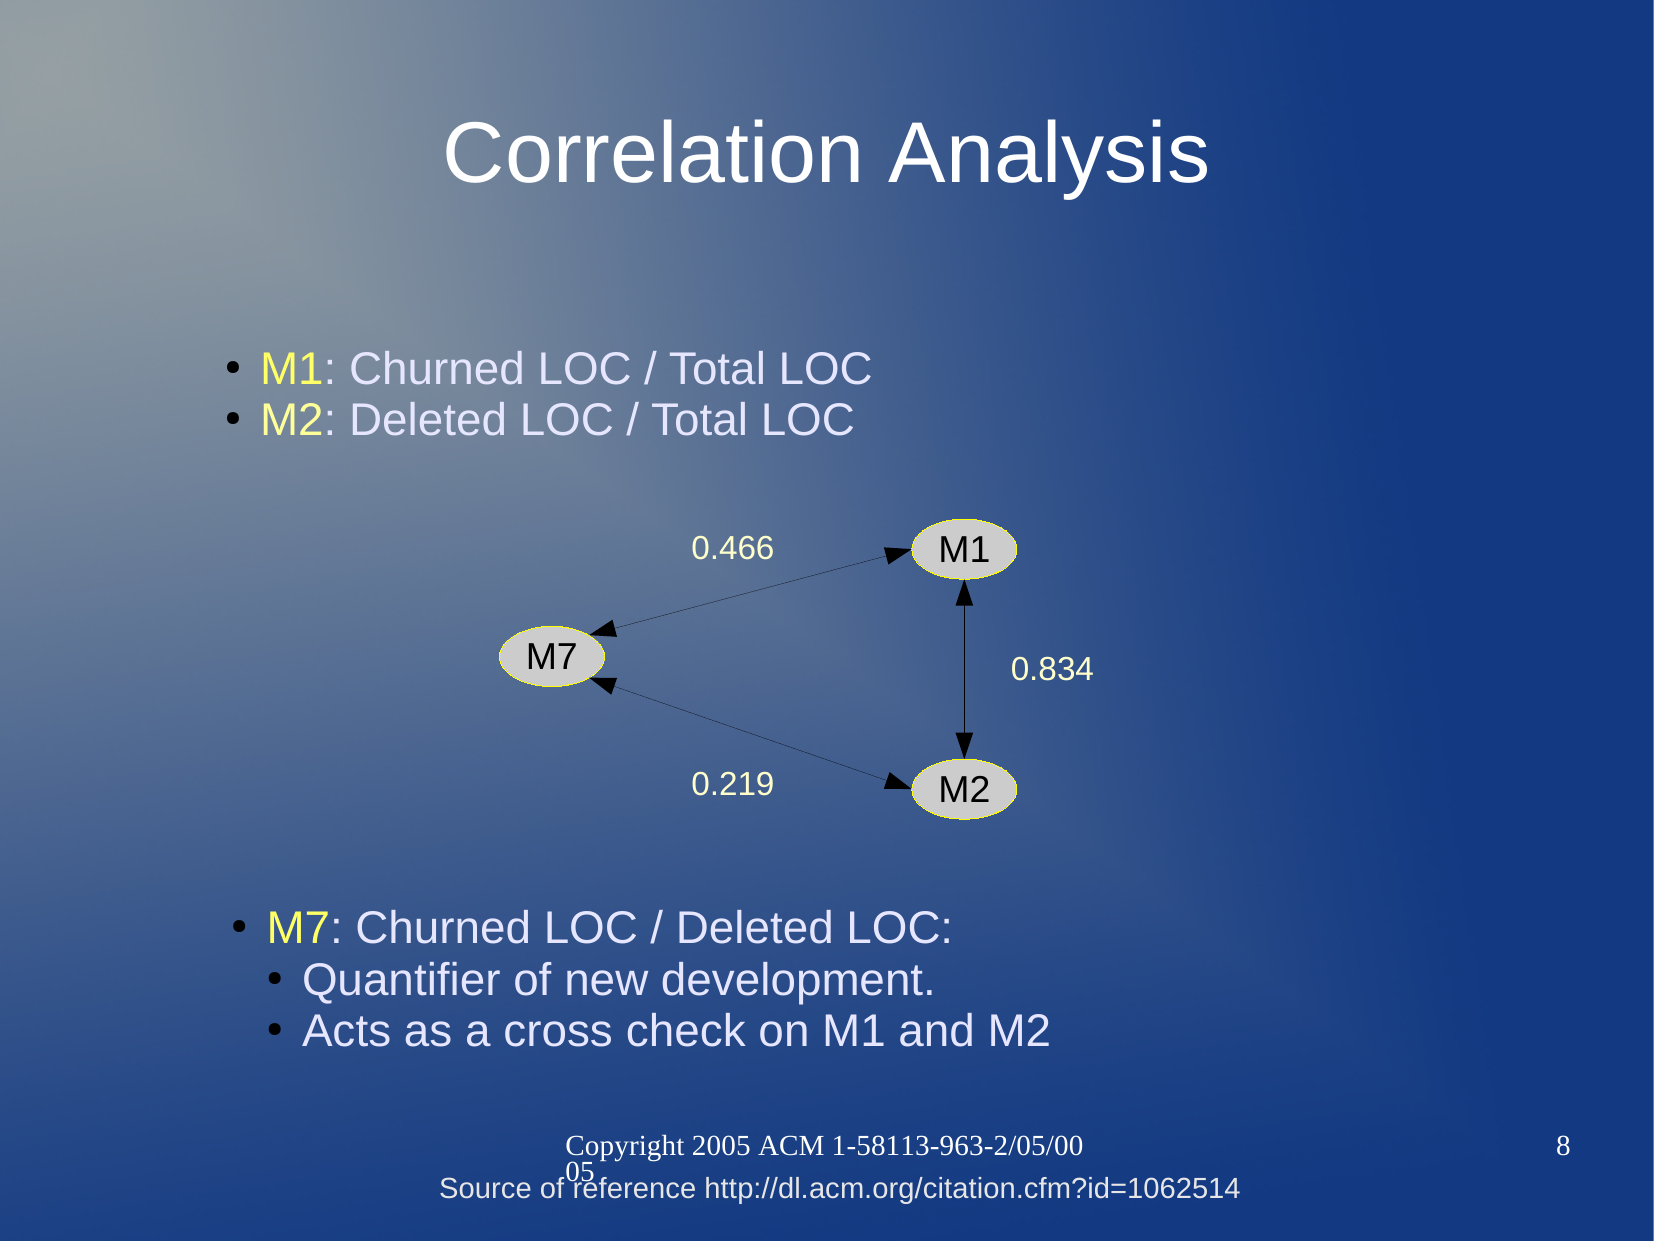

# Correlation Analysis
M1: Churned LOC / Total LOC
M2: Deleted LOC / Total LOC
M1
0.466
M7
0.834
0.219
M2
M7: Churned LOC / Deleted LOC:
Quantifier of new development.
Acts as a cross check on M1 and M2
Copyright 2005 ACM 1-58113-963-2/05/0005
8
Source of reference http://dl.acm.org/citation.cfm?id=1062514